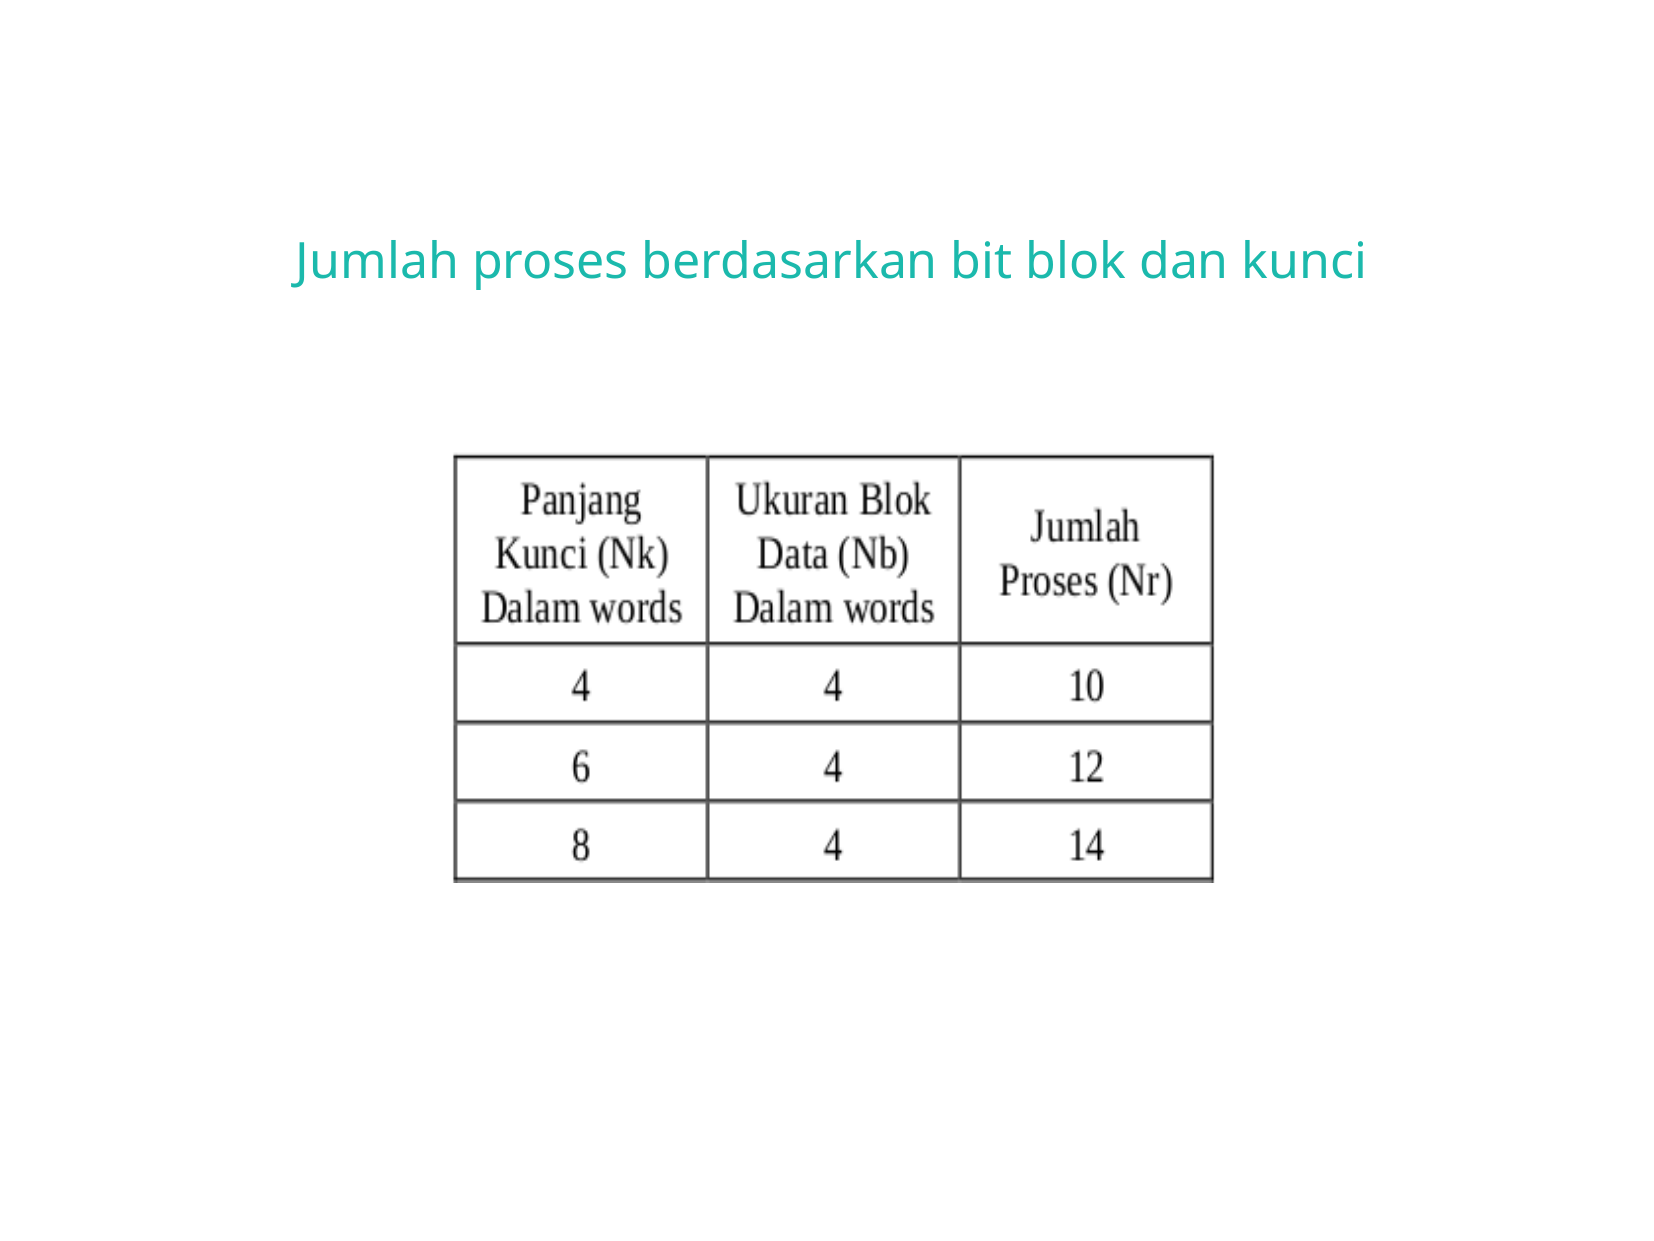

# Jumlah proses berdasarkan bit blok dan kunci